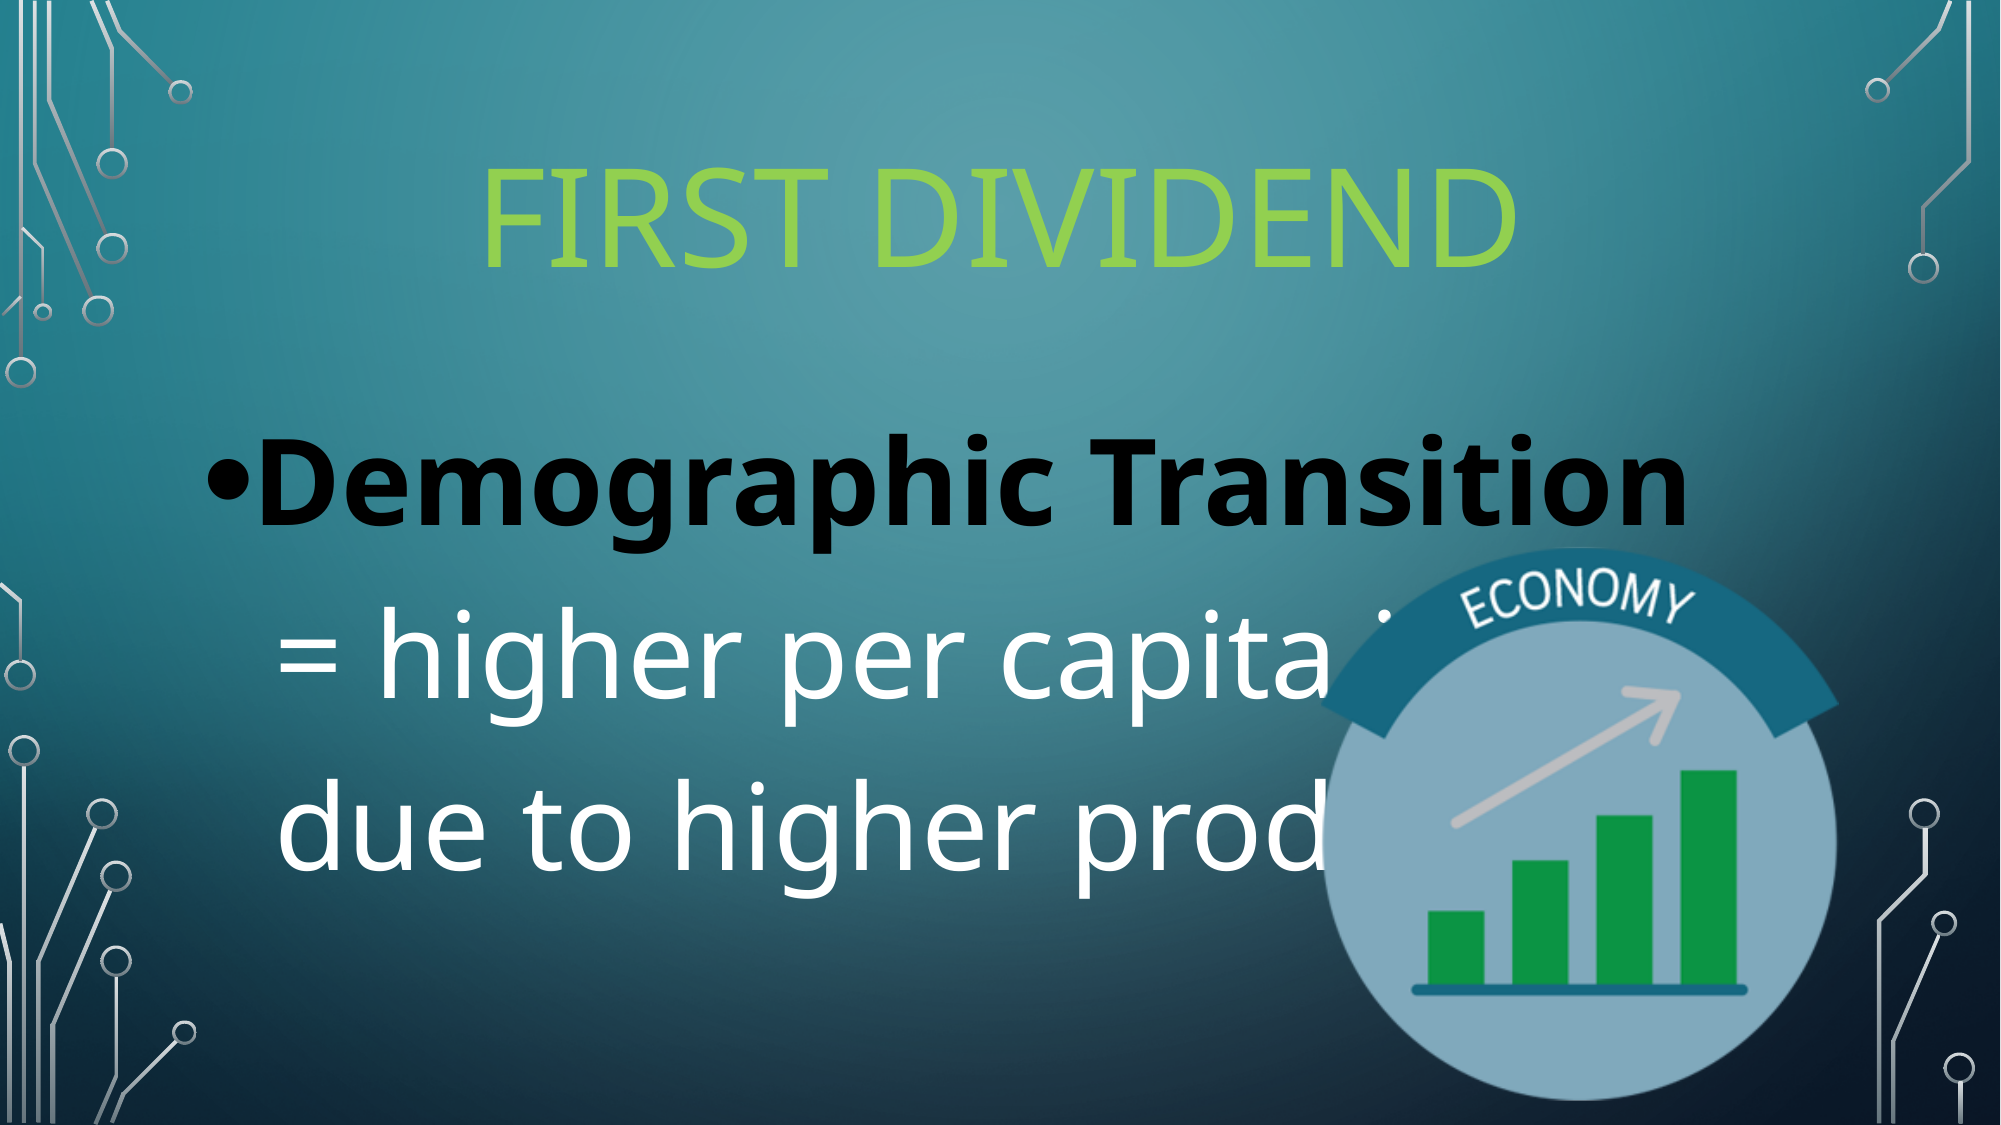

# FIRST DIVIDEND
Demographic Transition = higher per capita income due to higher productivity